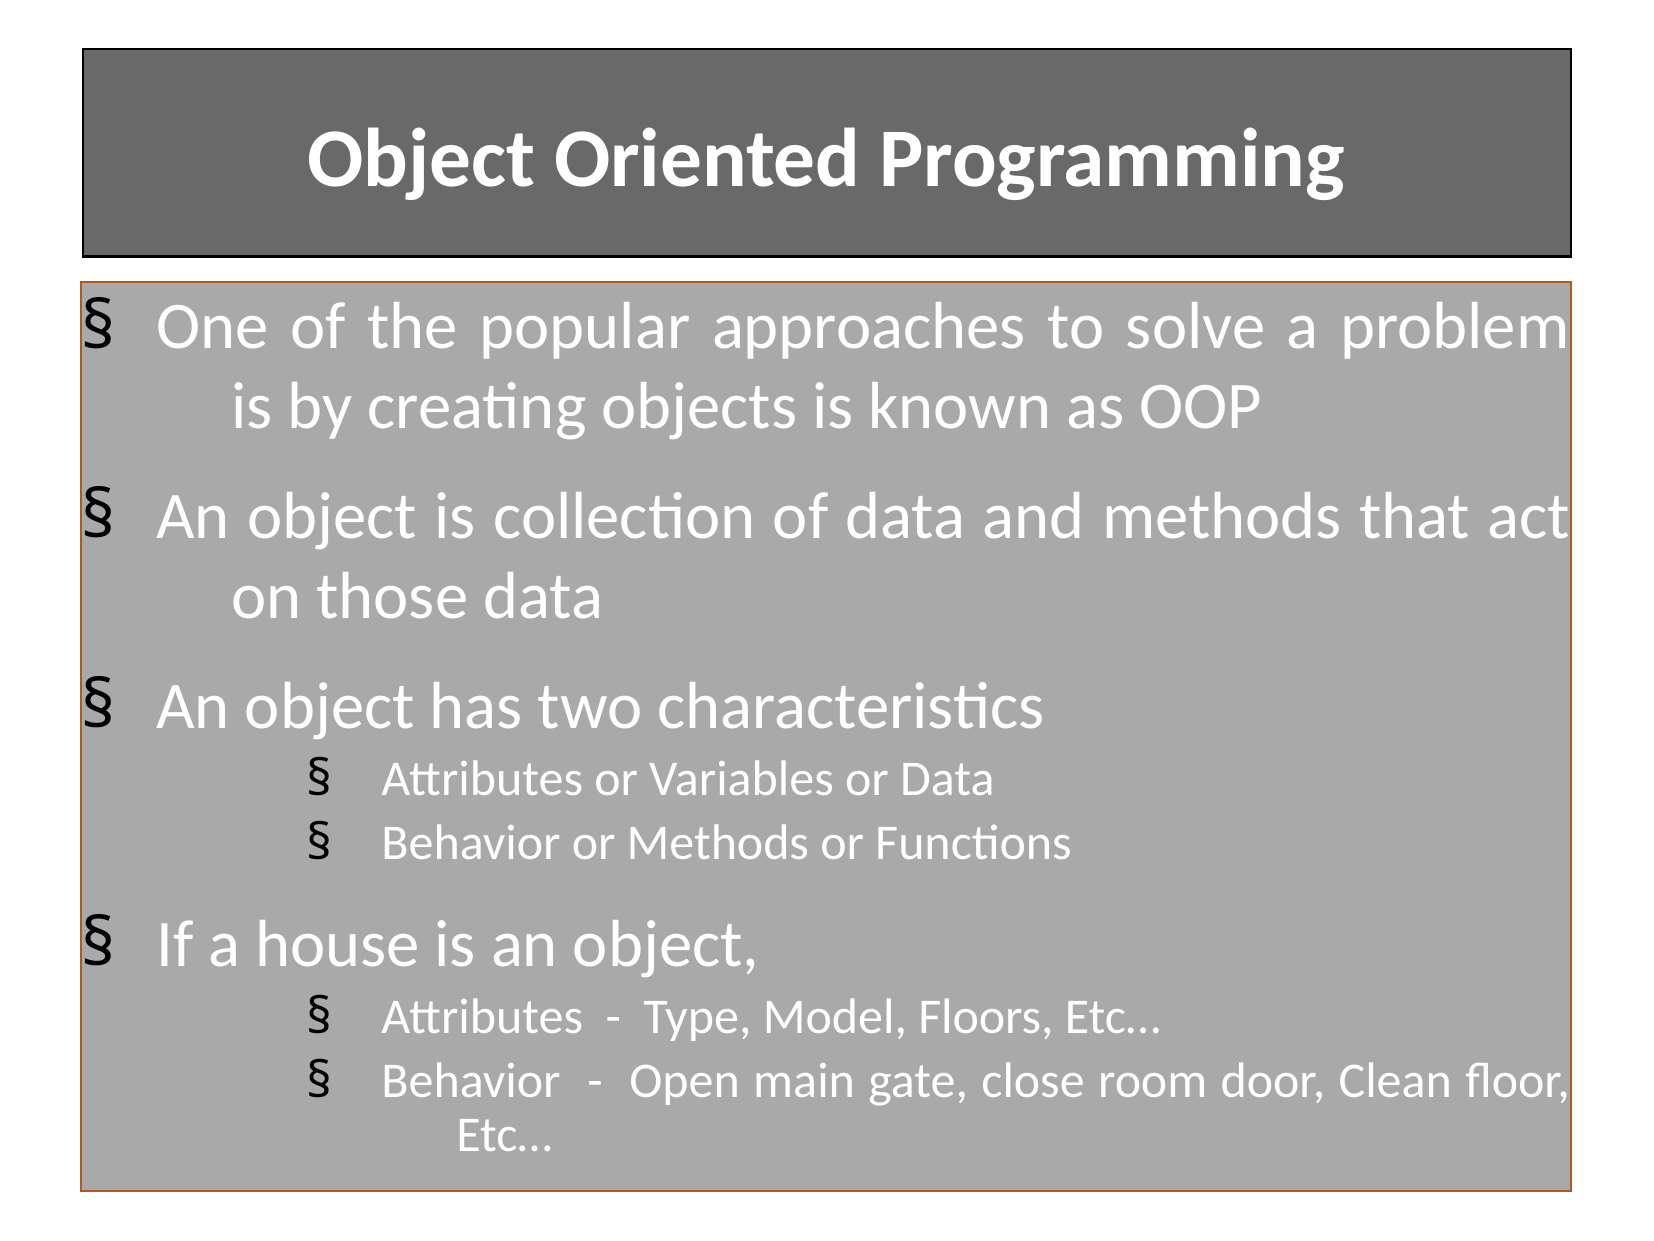

# Object Oriented Programming
One of the popular approaches to solve a problem is by creating objects is known as OOP
An object is collection of data and methods that act on those data
An object has two characteristics
Attributes or Variables or Data
Behavior or Methods or Functions
If a house is an object,
Attributes - Type, Model, Floors, Etc…
Behavior - Open main gate, close room door, Clean floor, Etc…